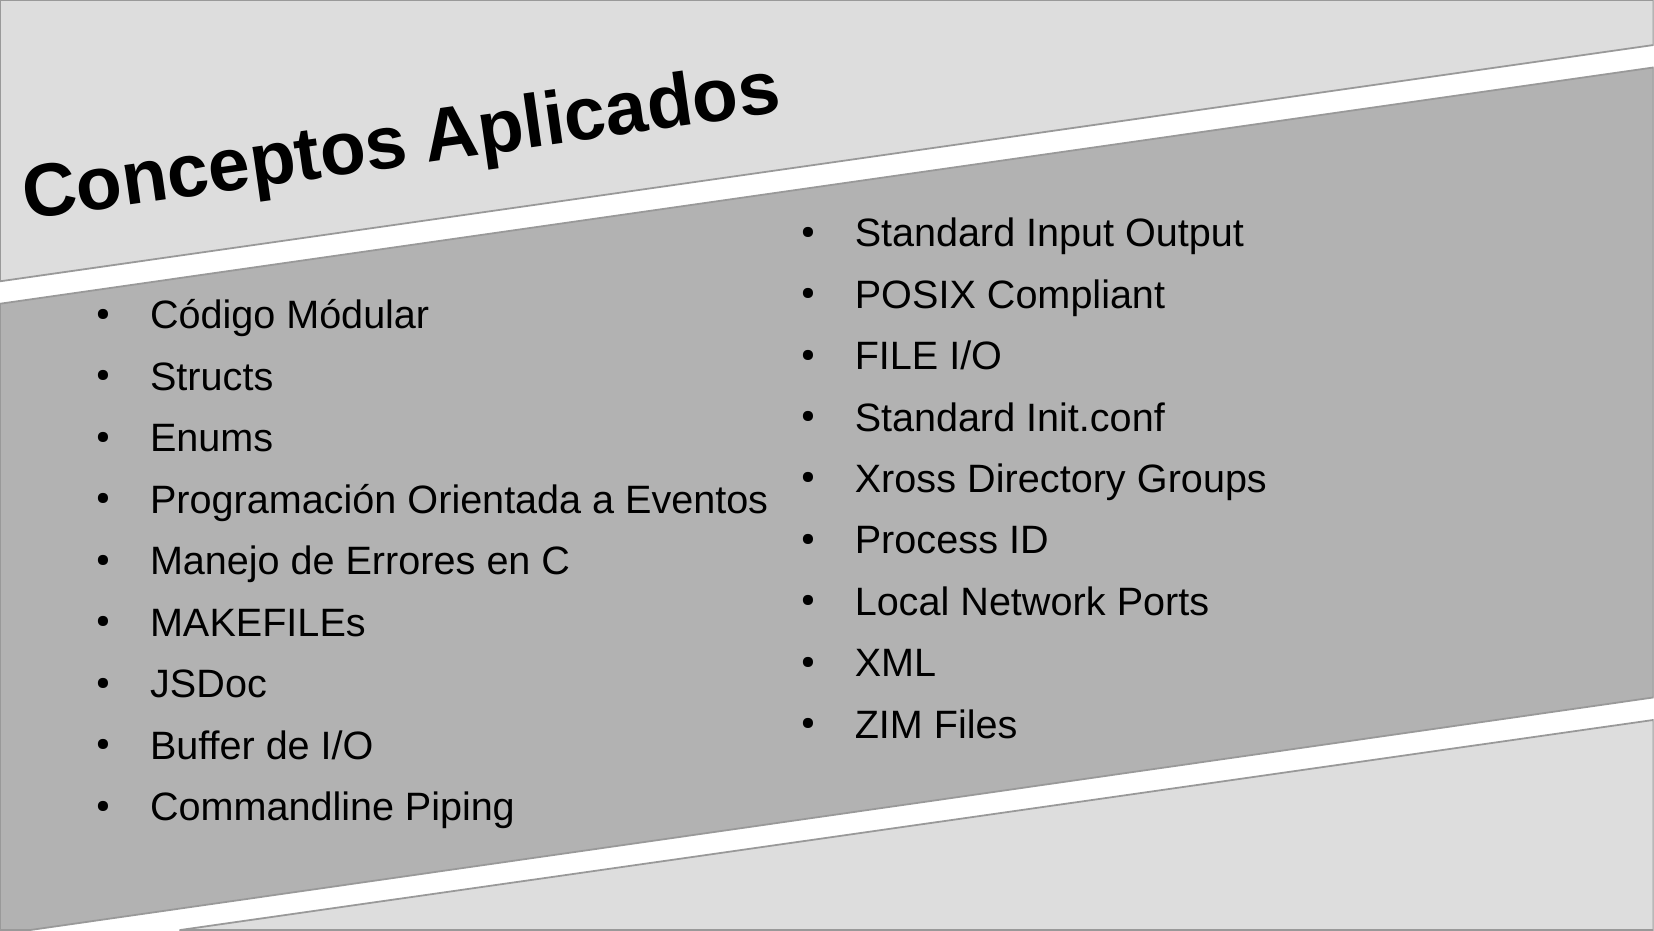

# Conceptos Aplicados
Standard Input Output
POSIX Compliant
FILE I/O
Standard Init.conf
Xross Directory Groups
Process ID
Local Network Ports
XML
ZIM Files
Código Módular
Structs
Enums
Programación Orientada a Eventos
Manejo de Errores en C
MAKEFILEs
JSDoc
Buffer de I/O
Commandline Piping